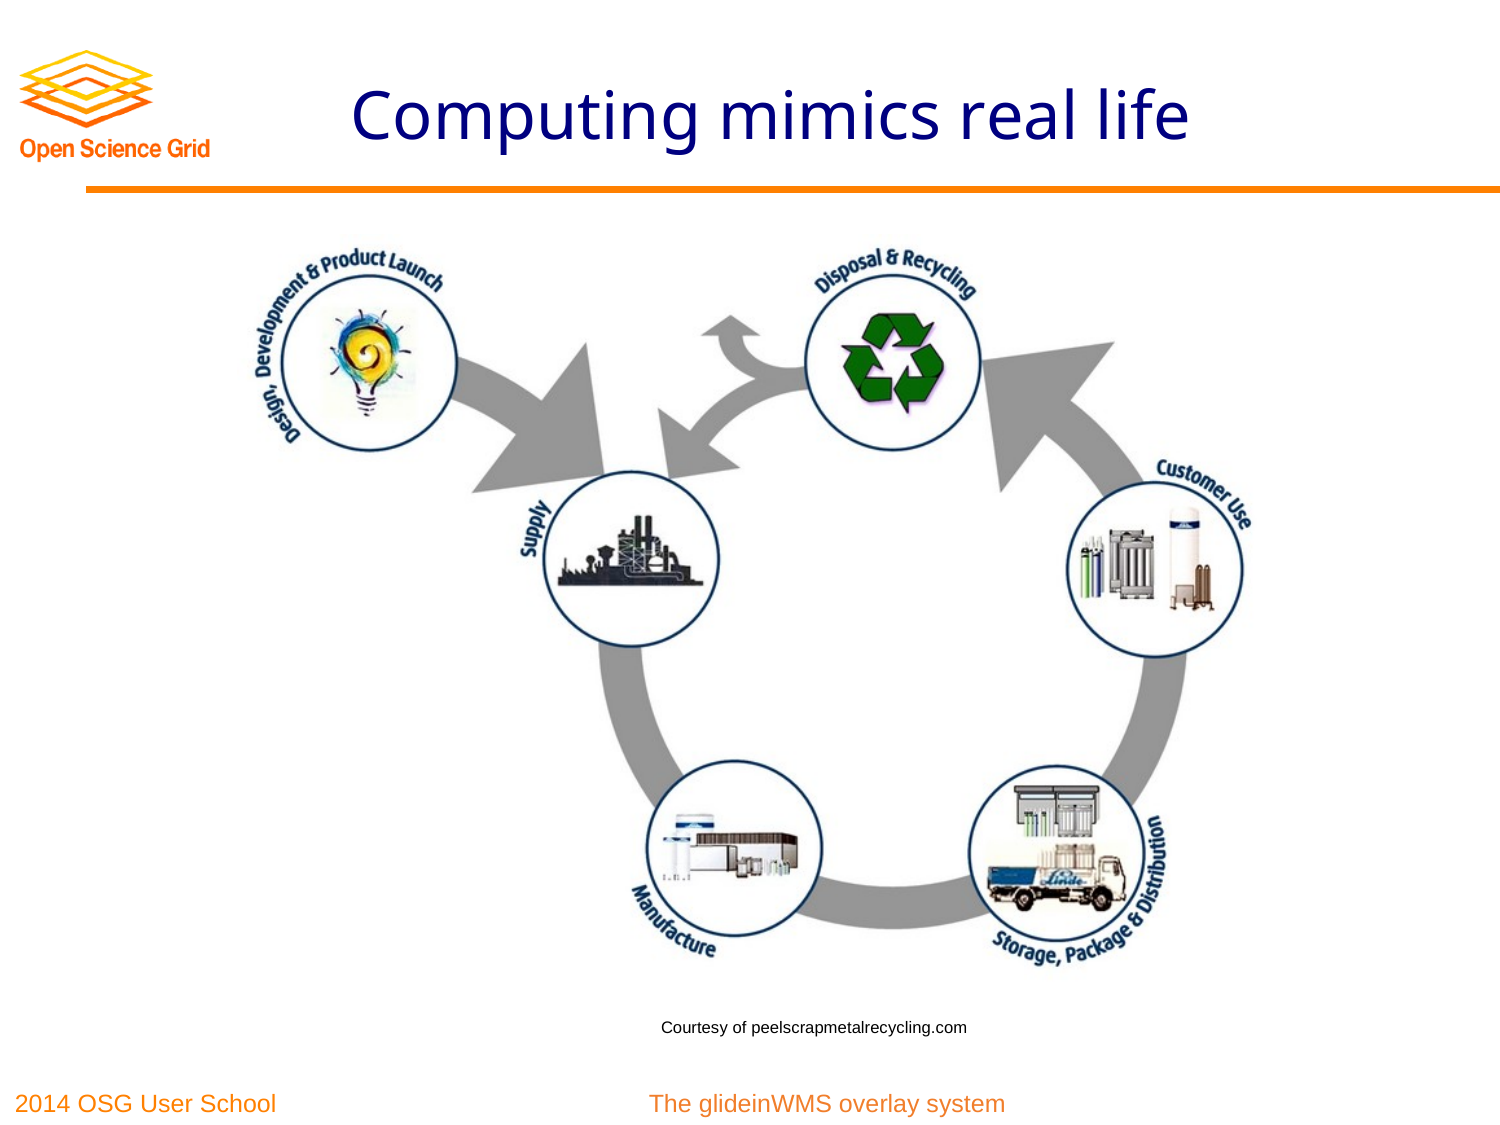

# Computing mimics real life
Courtesy of peelscrapmetalrecycling.com